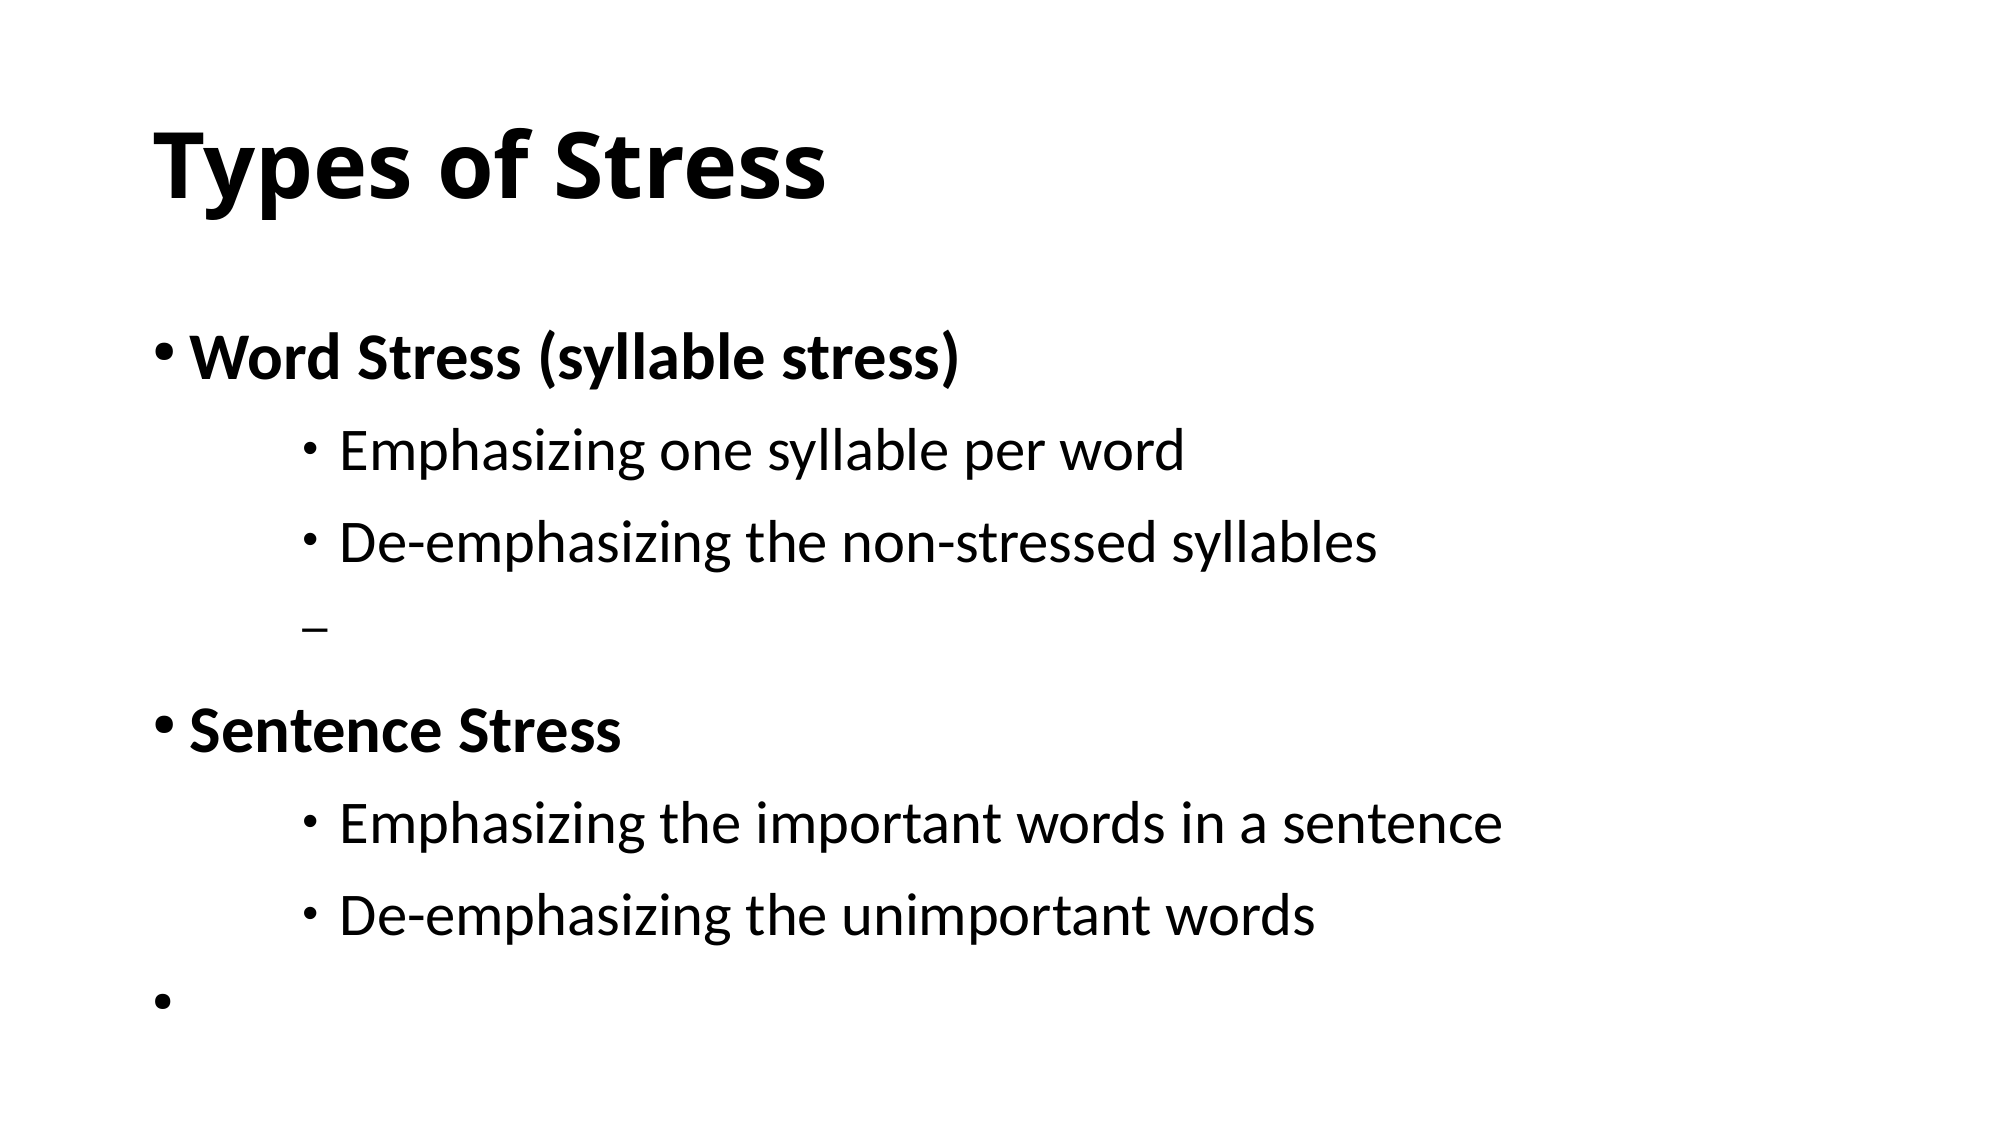

# Types of Stress
Word Stress (syllable stress)
Emphasizing one syllable per word
De-emphasizing the non-stressed syllables
Sentence Stress
Emphasizing the important words in a sentence
De-emphasizing the unimportant words